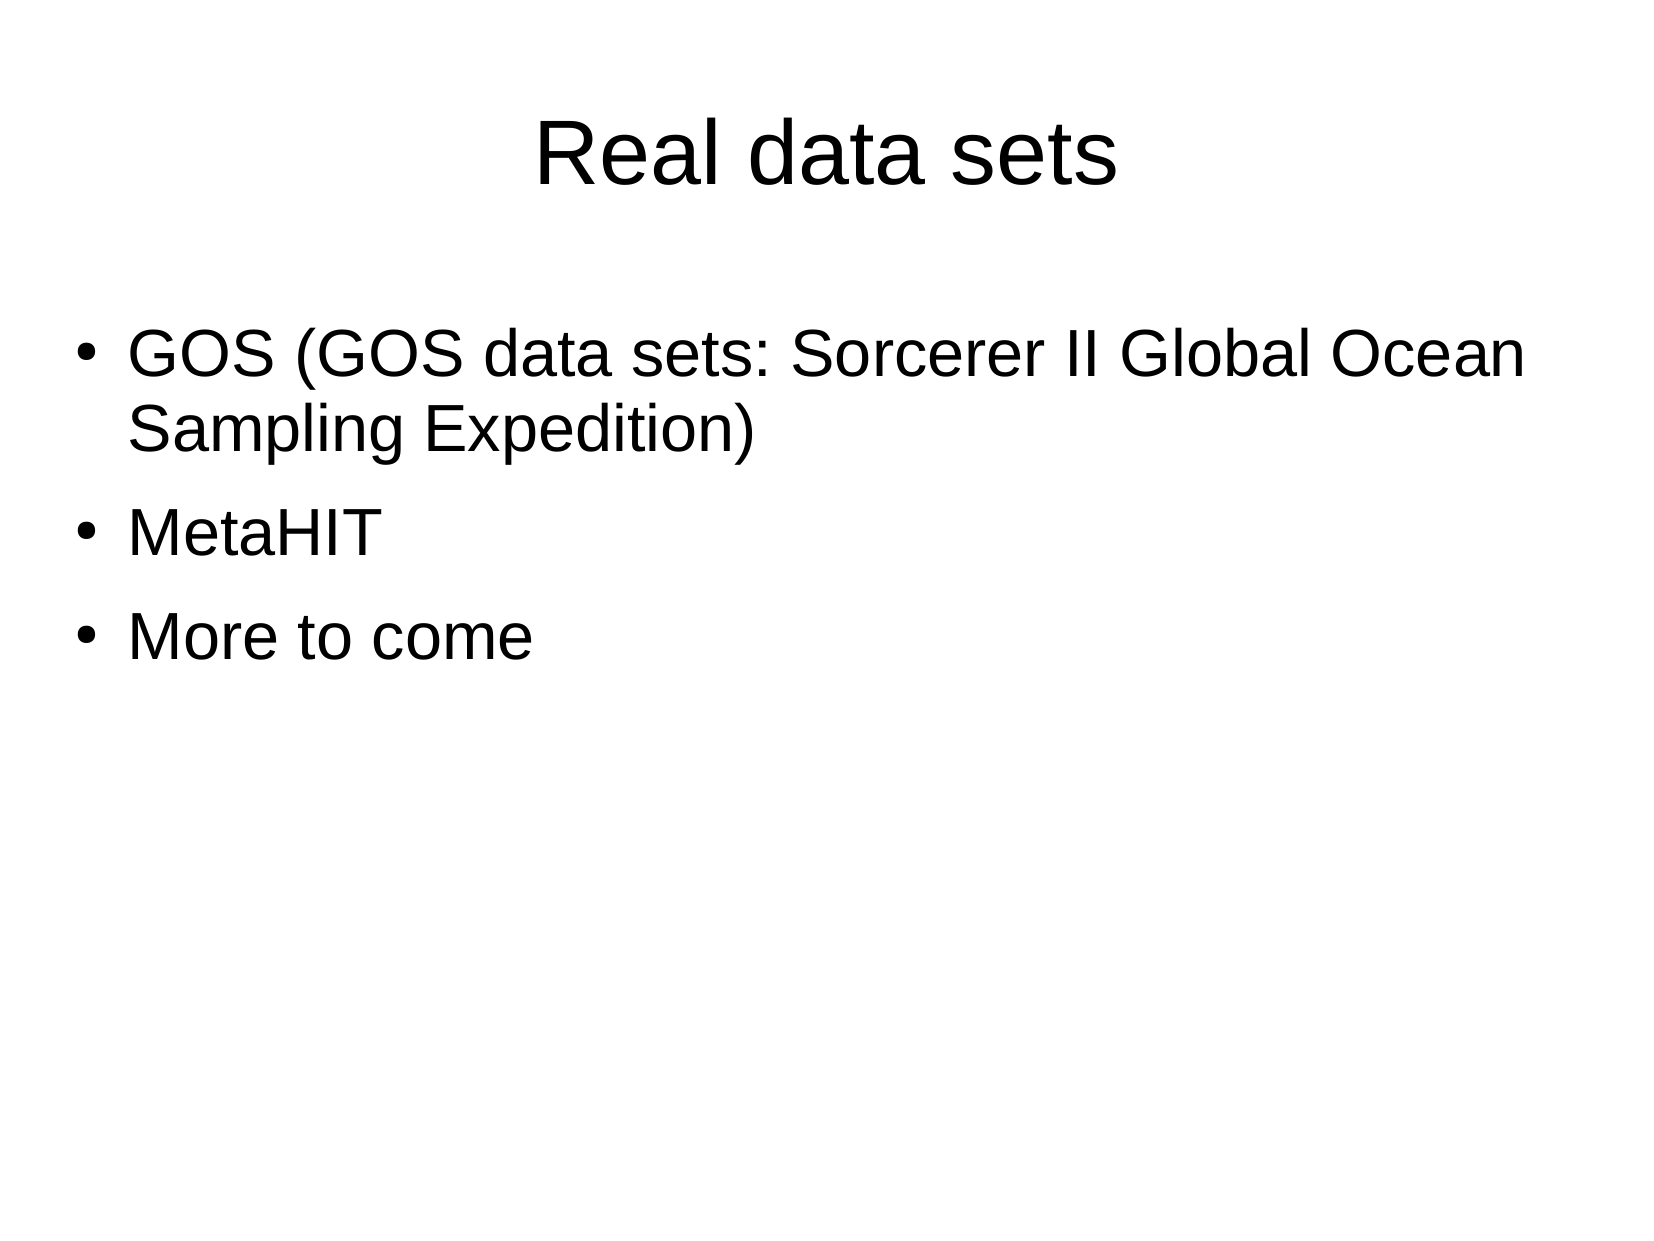

# Real data sets
GOS (GOS data sets: Sorcerer II Global Ocean Sampling Expedition)
MetaHIT
More to come